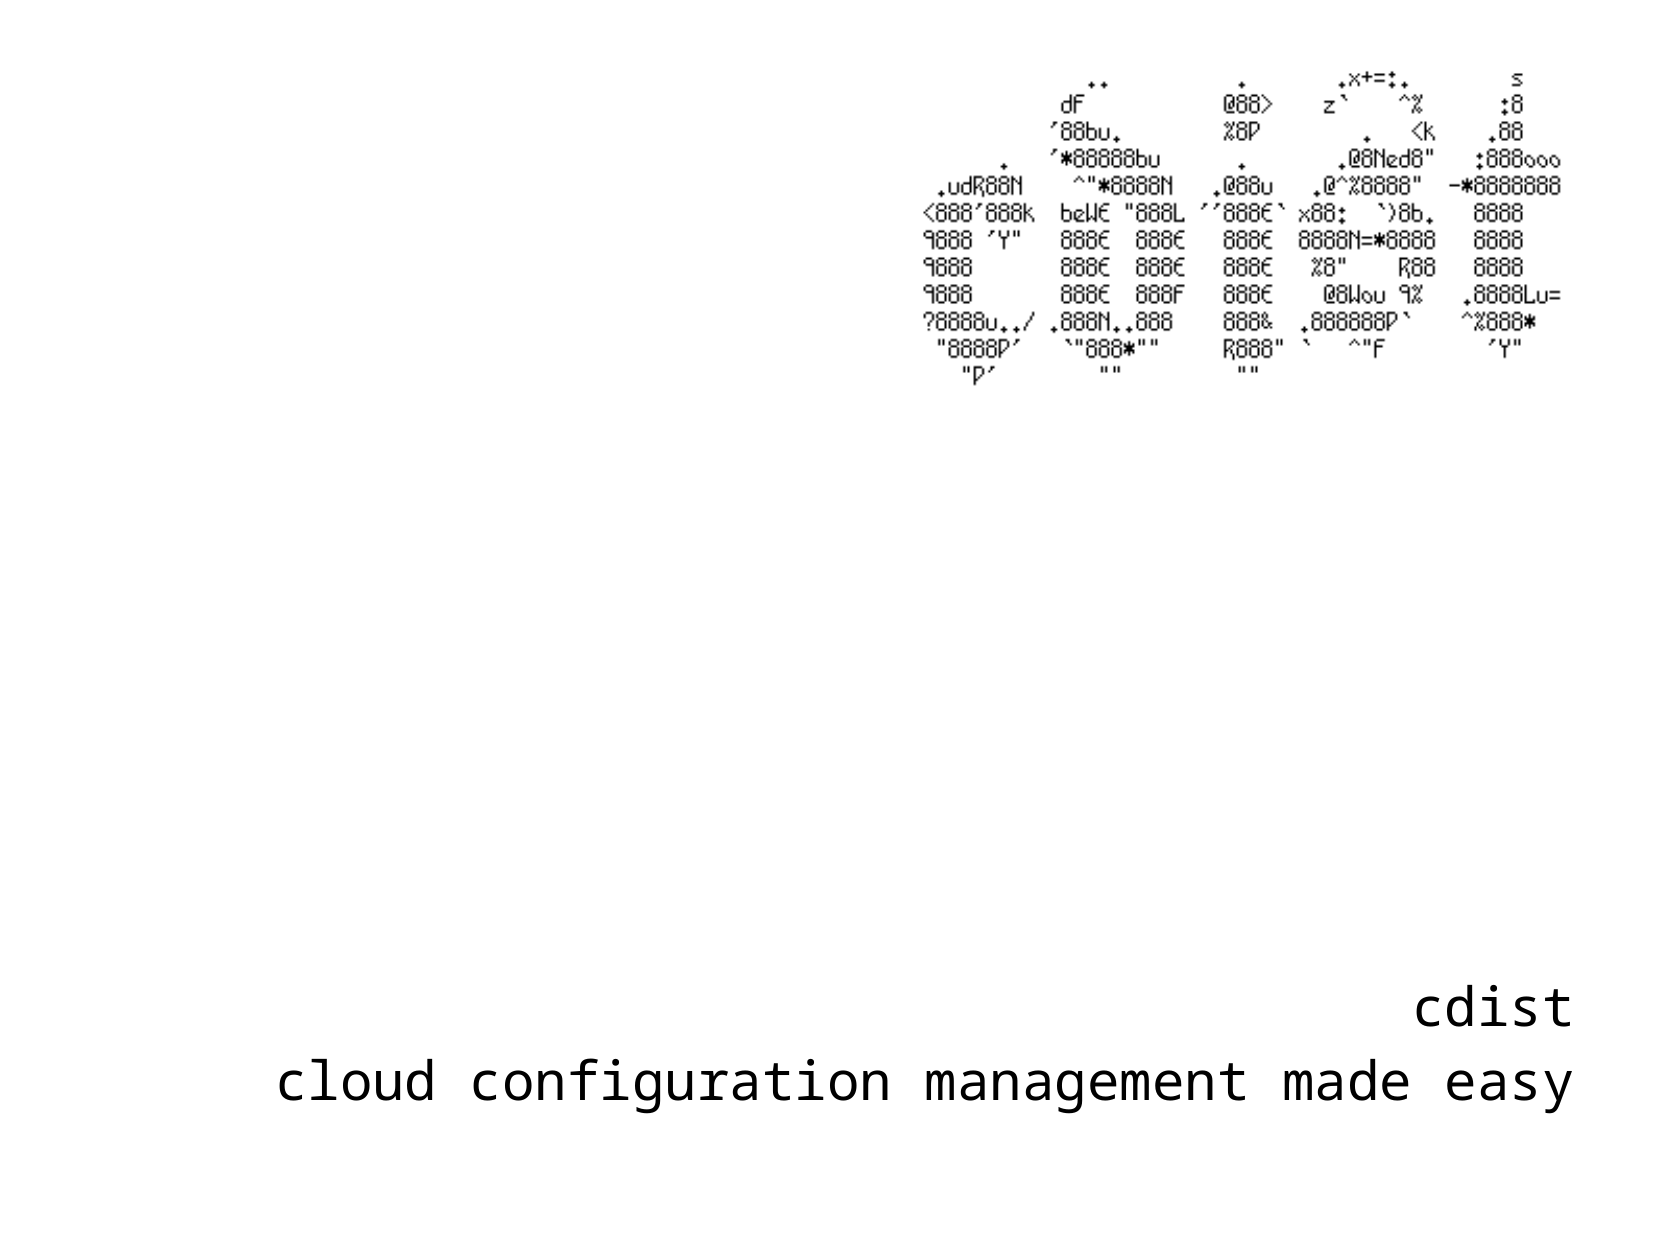

#
cdist
cloud configuration management made easy